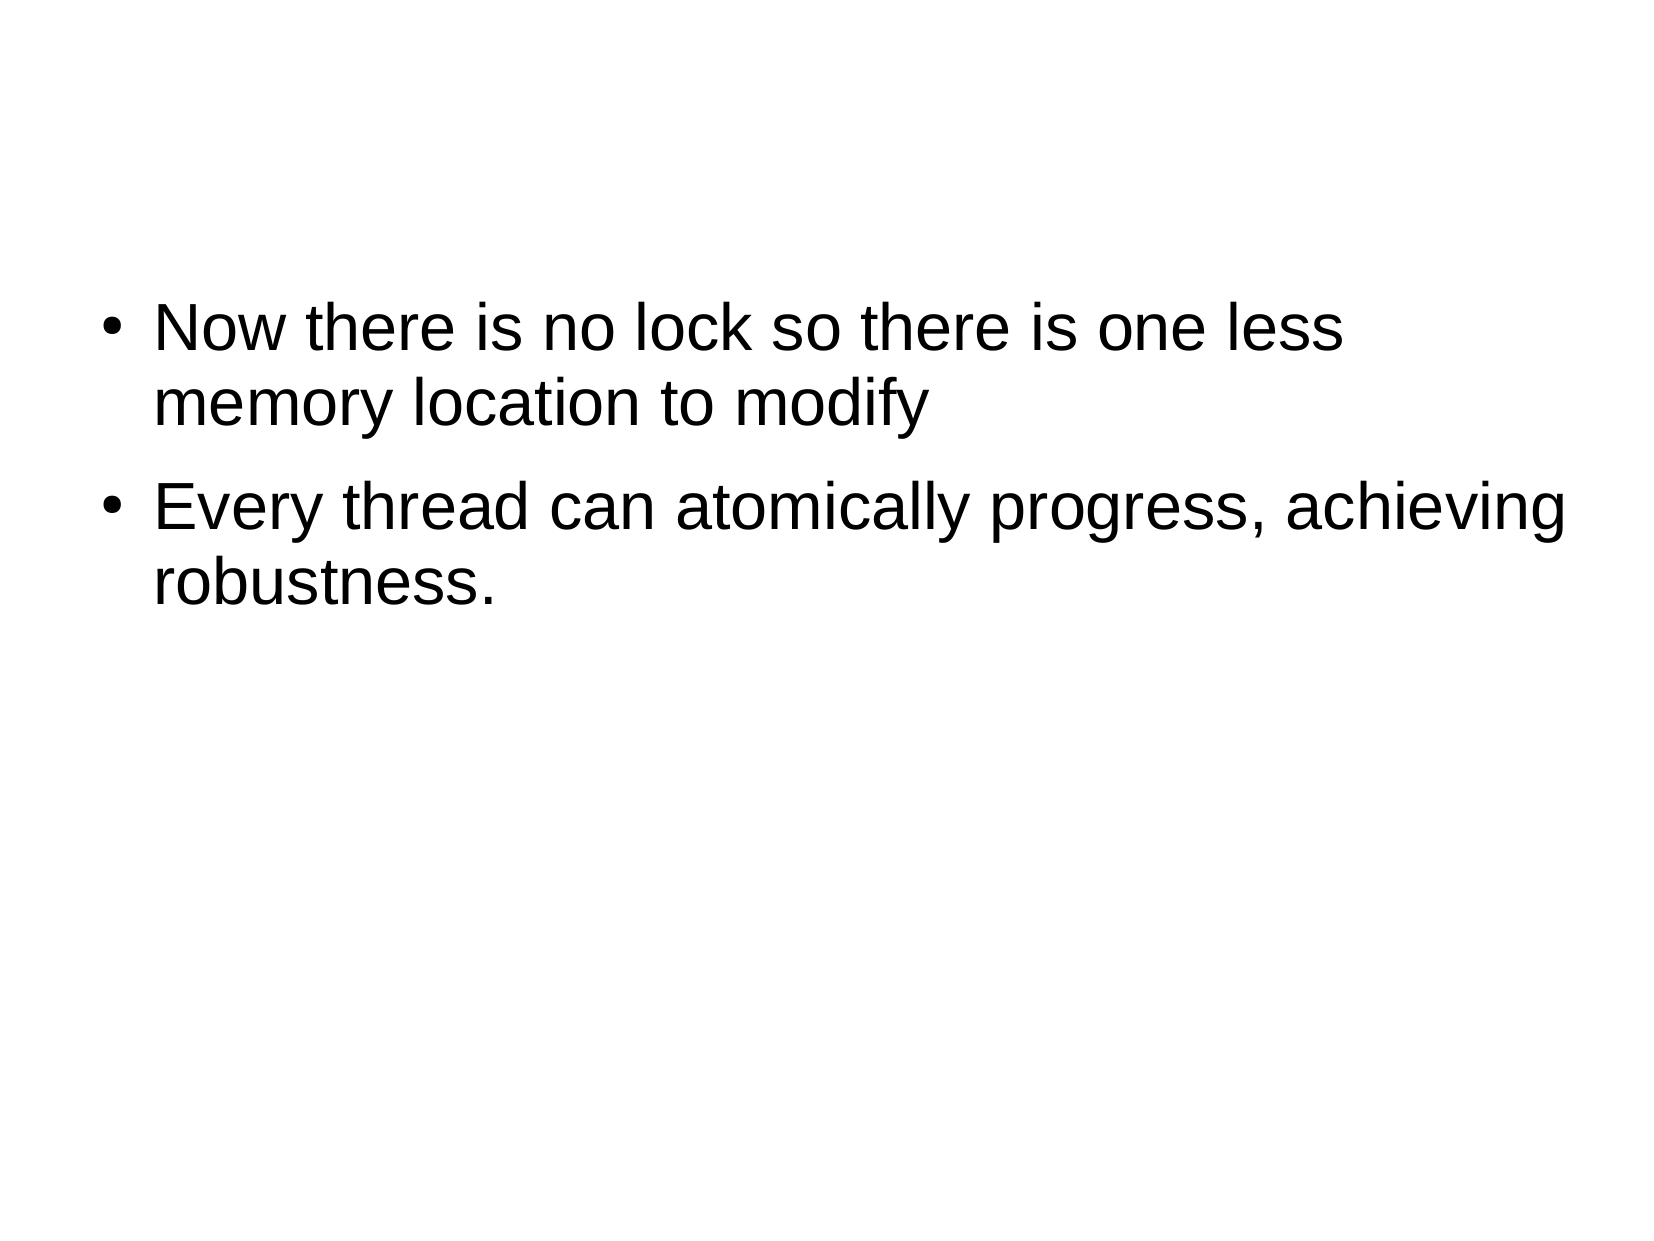

#
Now there is no lock so there is one less memory location to modify
Every thread can atomically progress, achieving robustness.